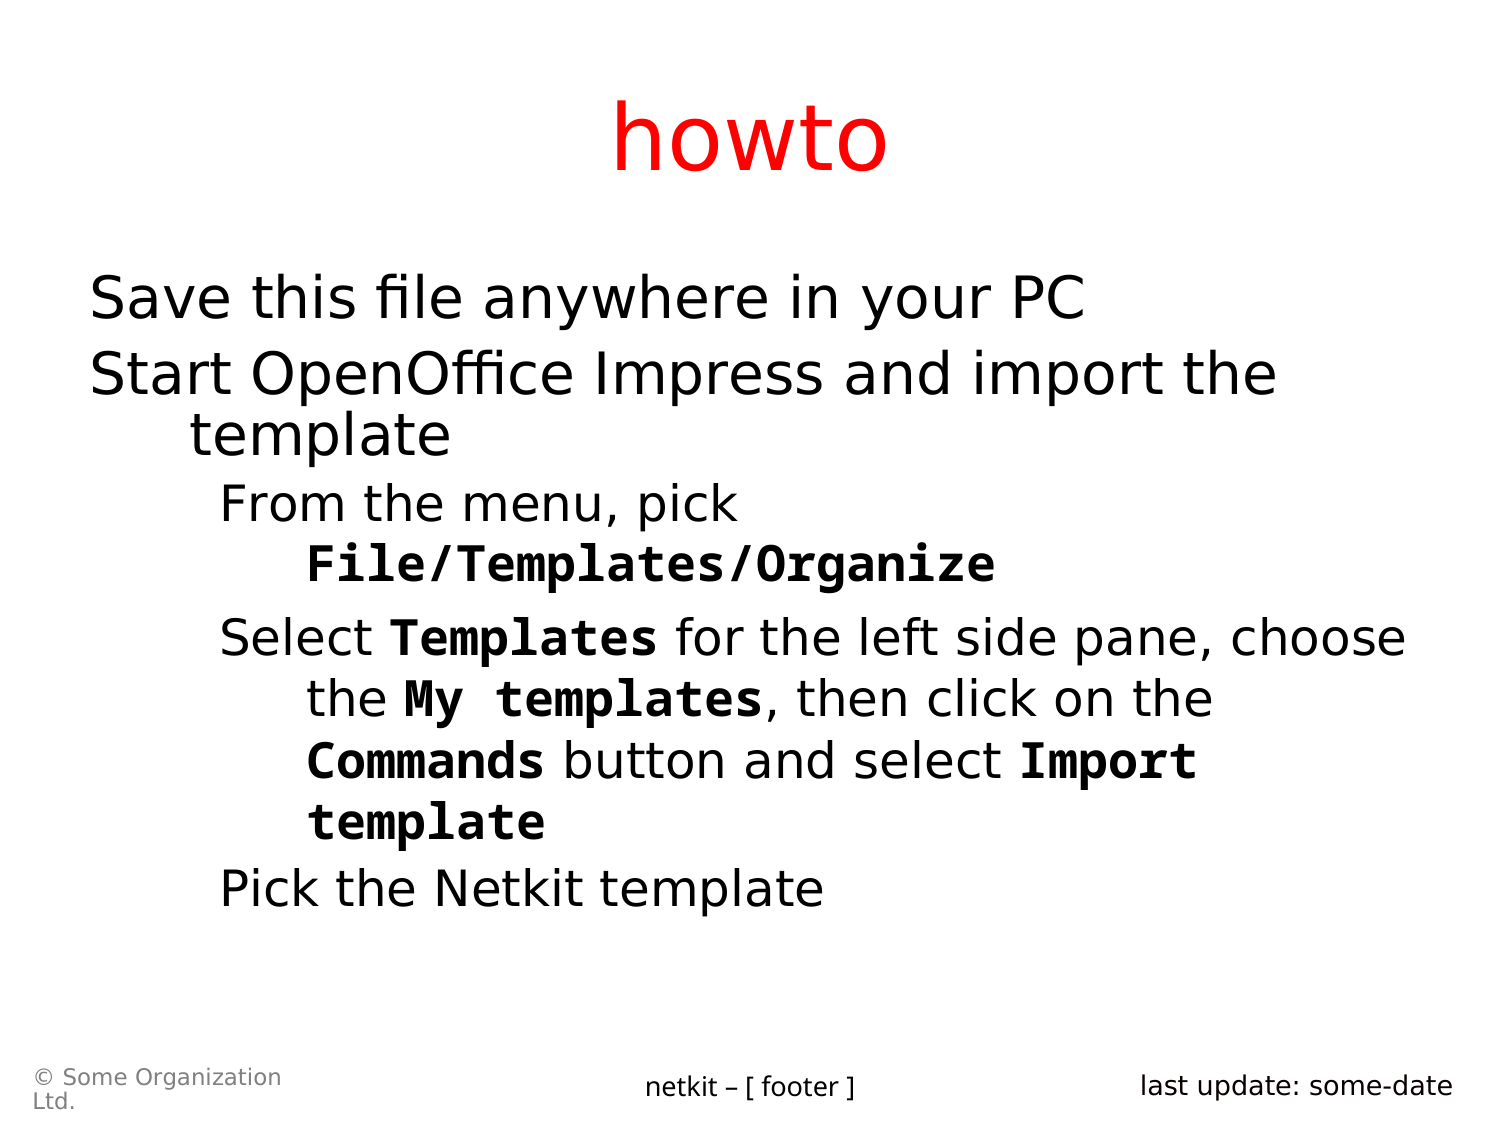

# howto
Save this file anywhere in your PC
Start OpenOffice Impress and import the template
From the menu, pick File/Templates/Organize
Select Templates for the left side pane, choose the My templates, then click on the Commands button and select Import template
Pick the Netkit template
footer
some-date